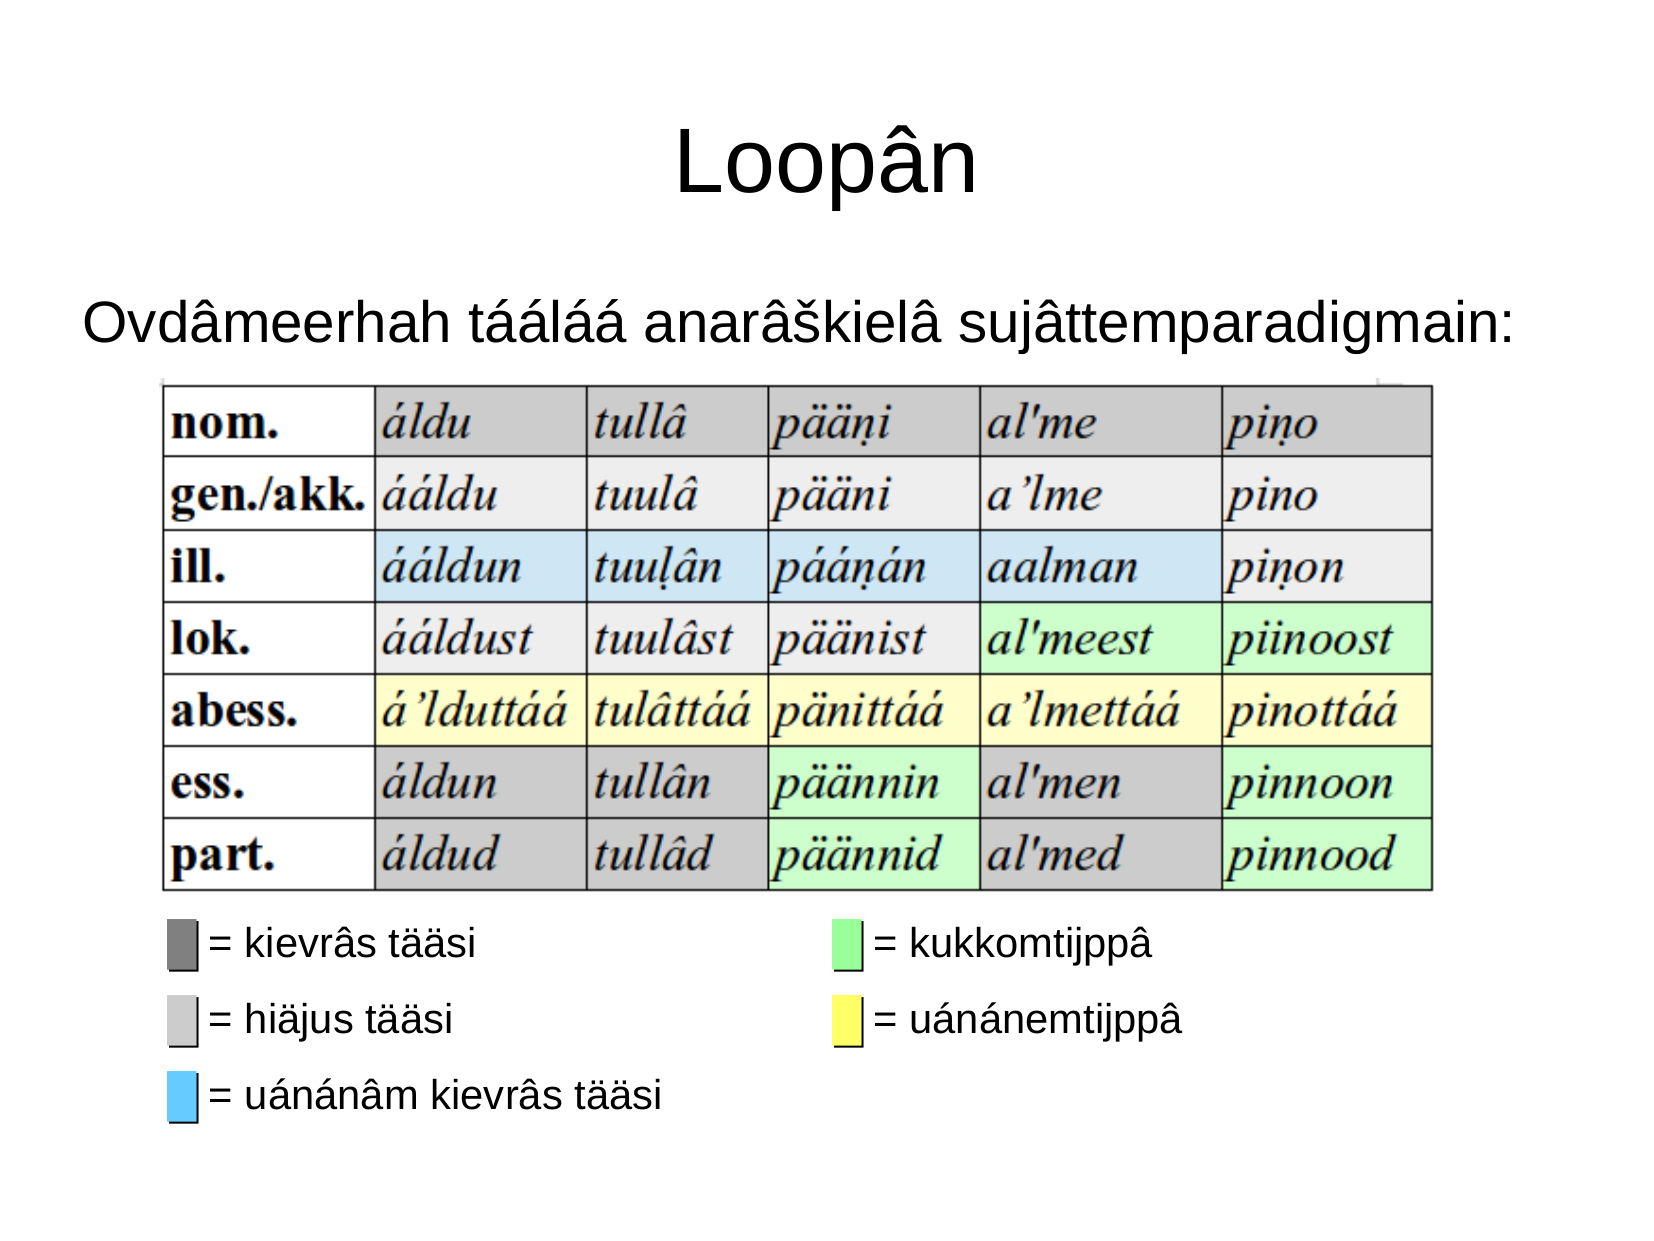

# Loopân
Ovdâmeerhah tááláá anarâškielâ sujâttemparadigmain:
█ = kievrâs tääsi					█ = kukkomtijppâ
█ = hiäjus tääsi						█ = uánánemtijppâ
█ = uánánâm kievrâs tääsi